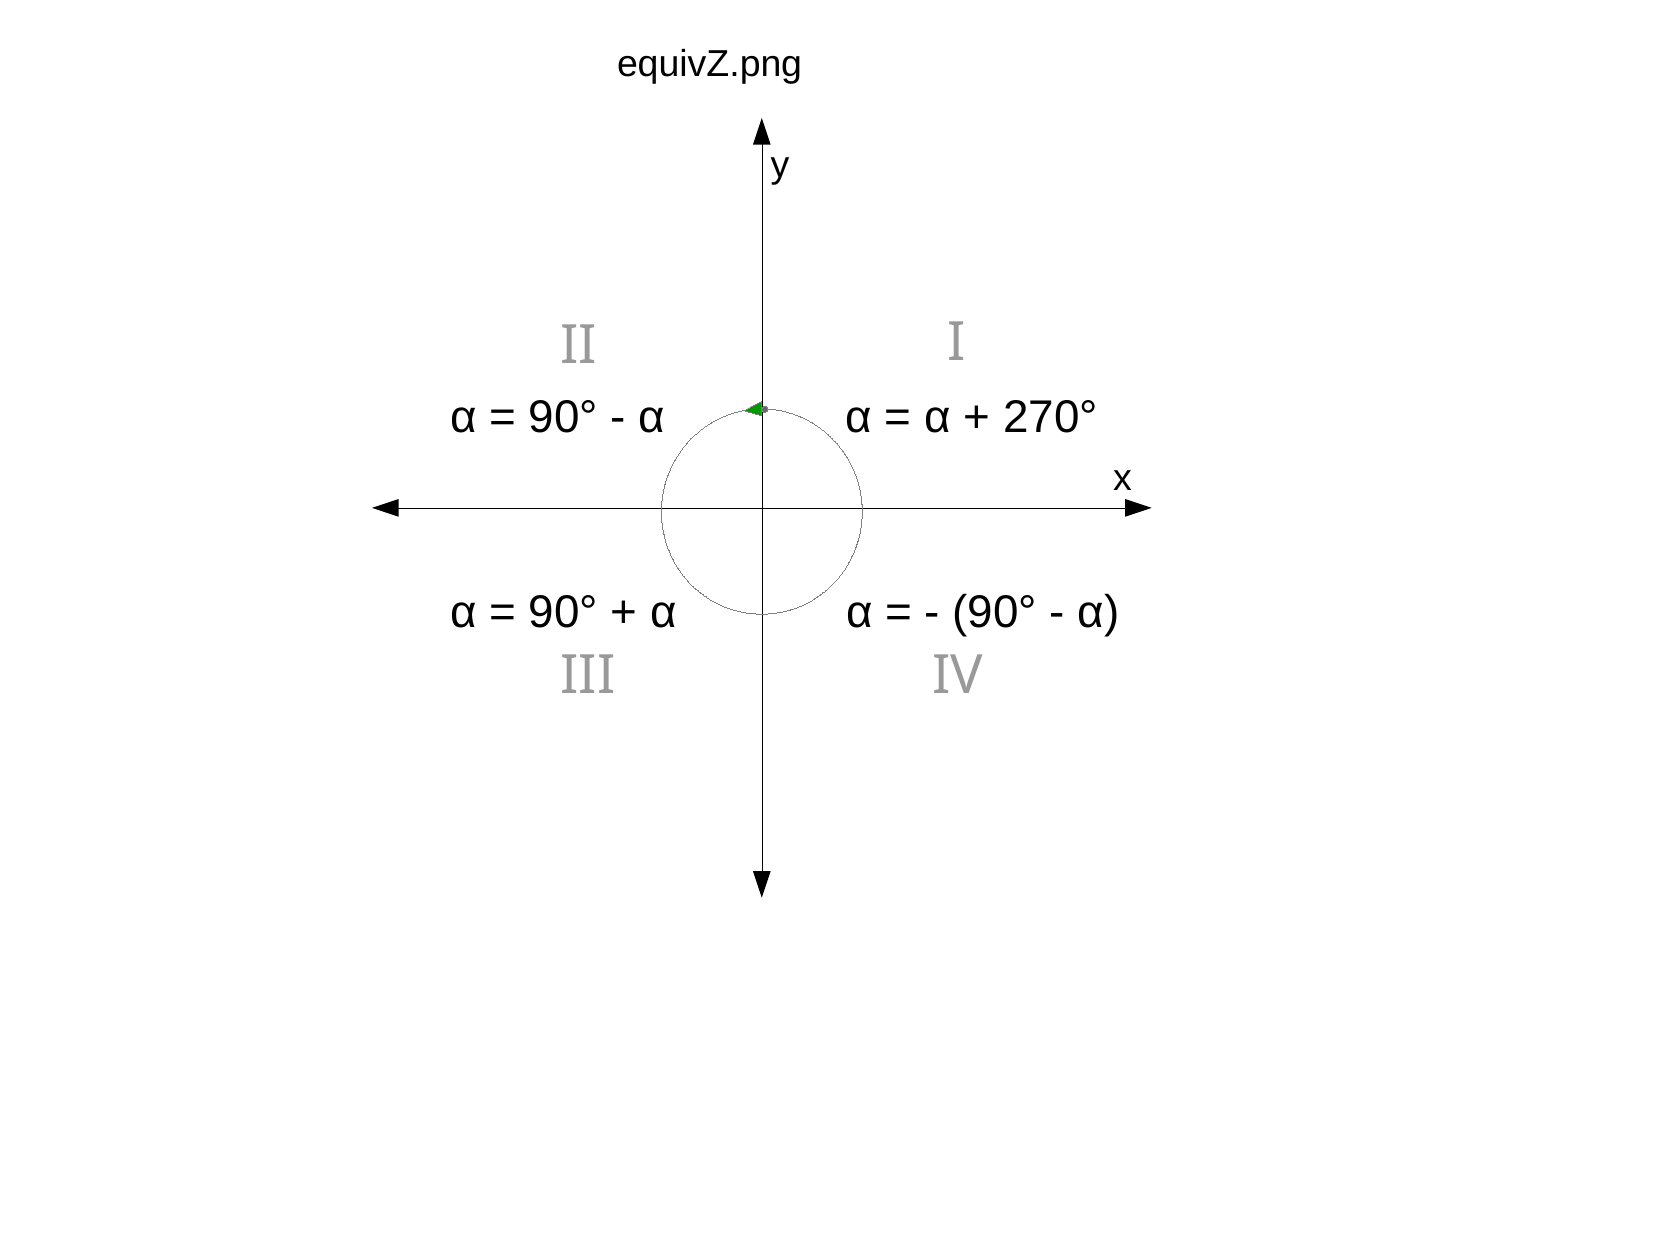

equivZ.png
y
I
II
 α = α + 270°
 α = 90° - α
x
 α = 90° + α
 α = - (90° - α)
III
IV